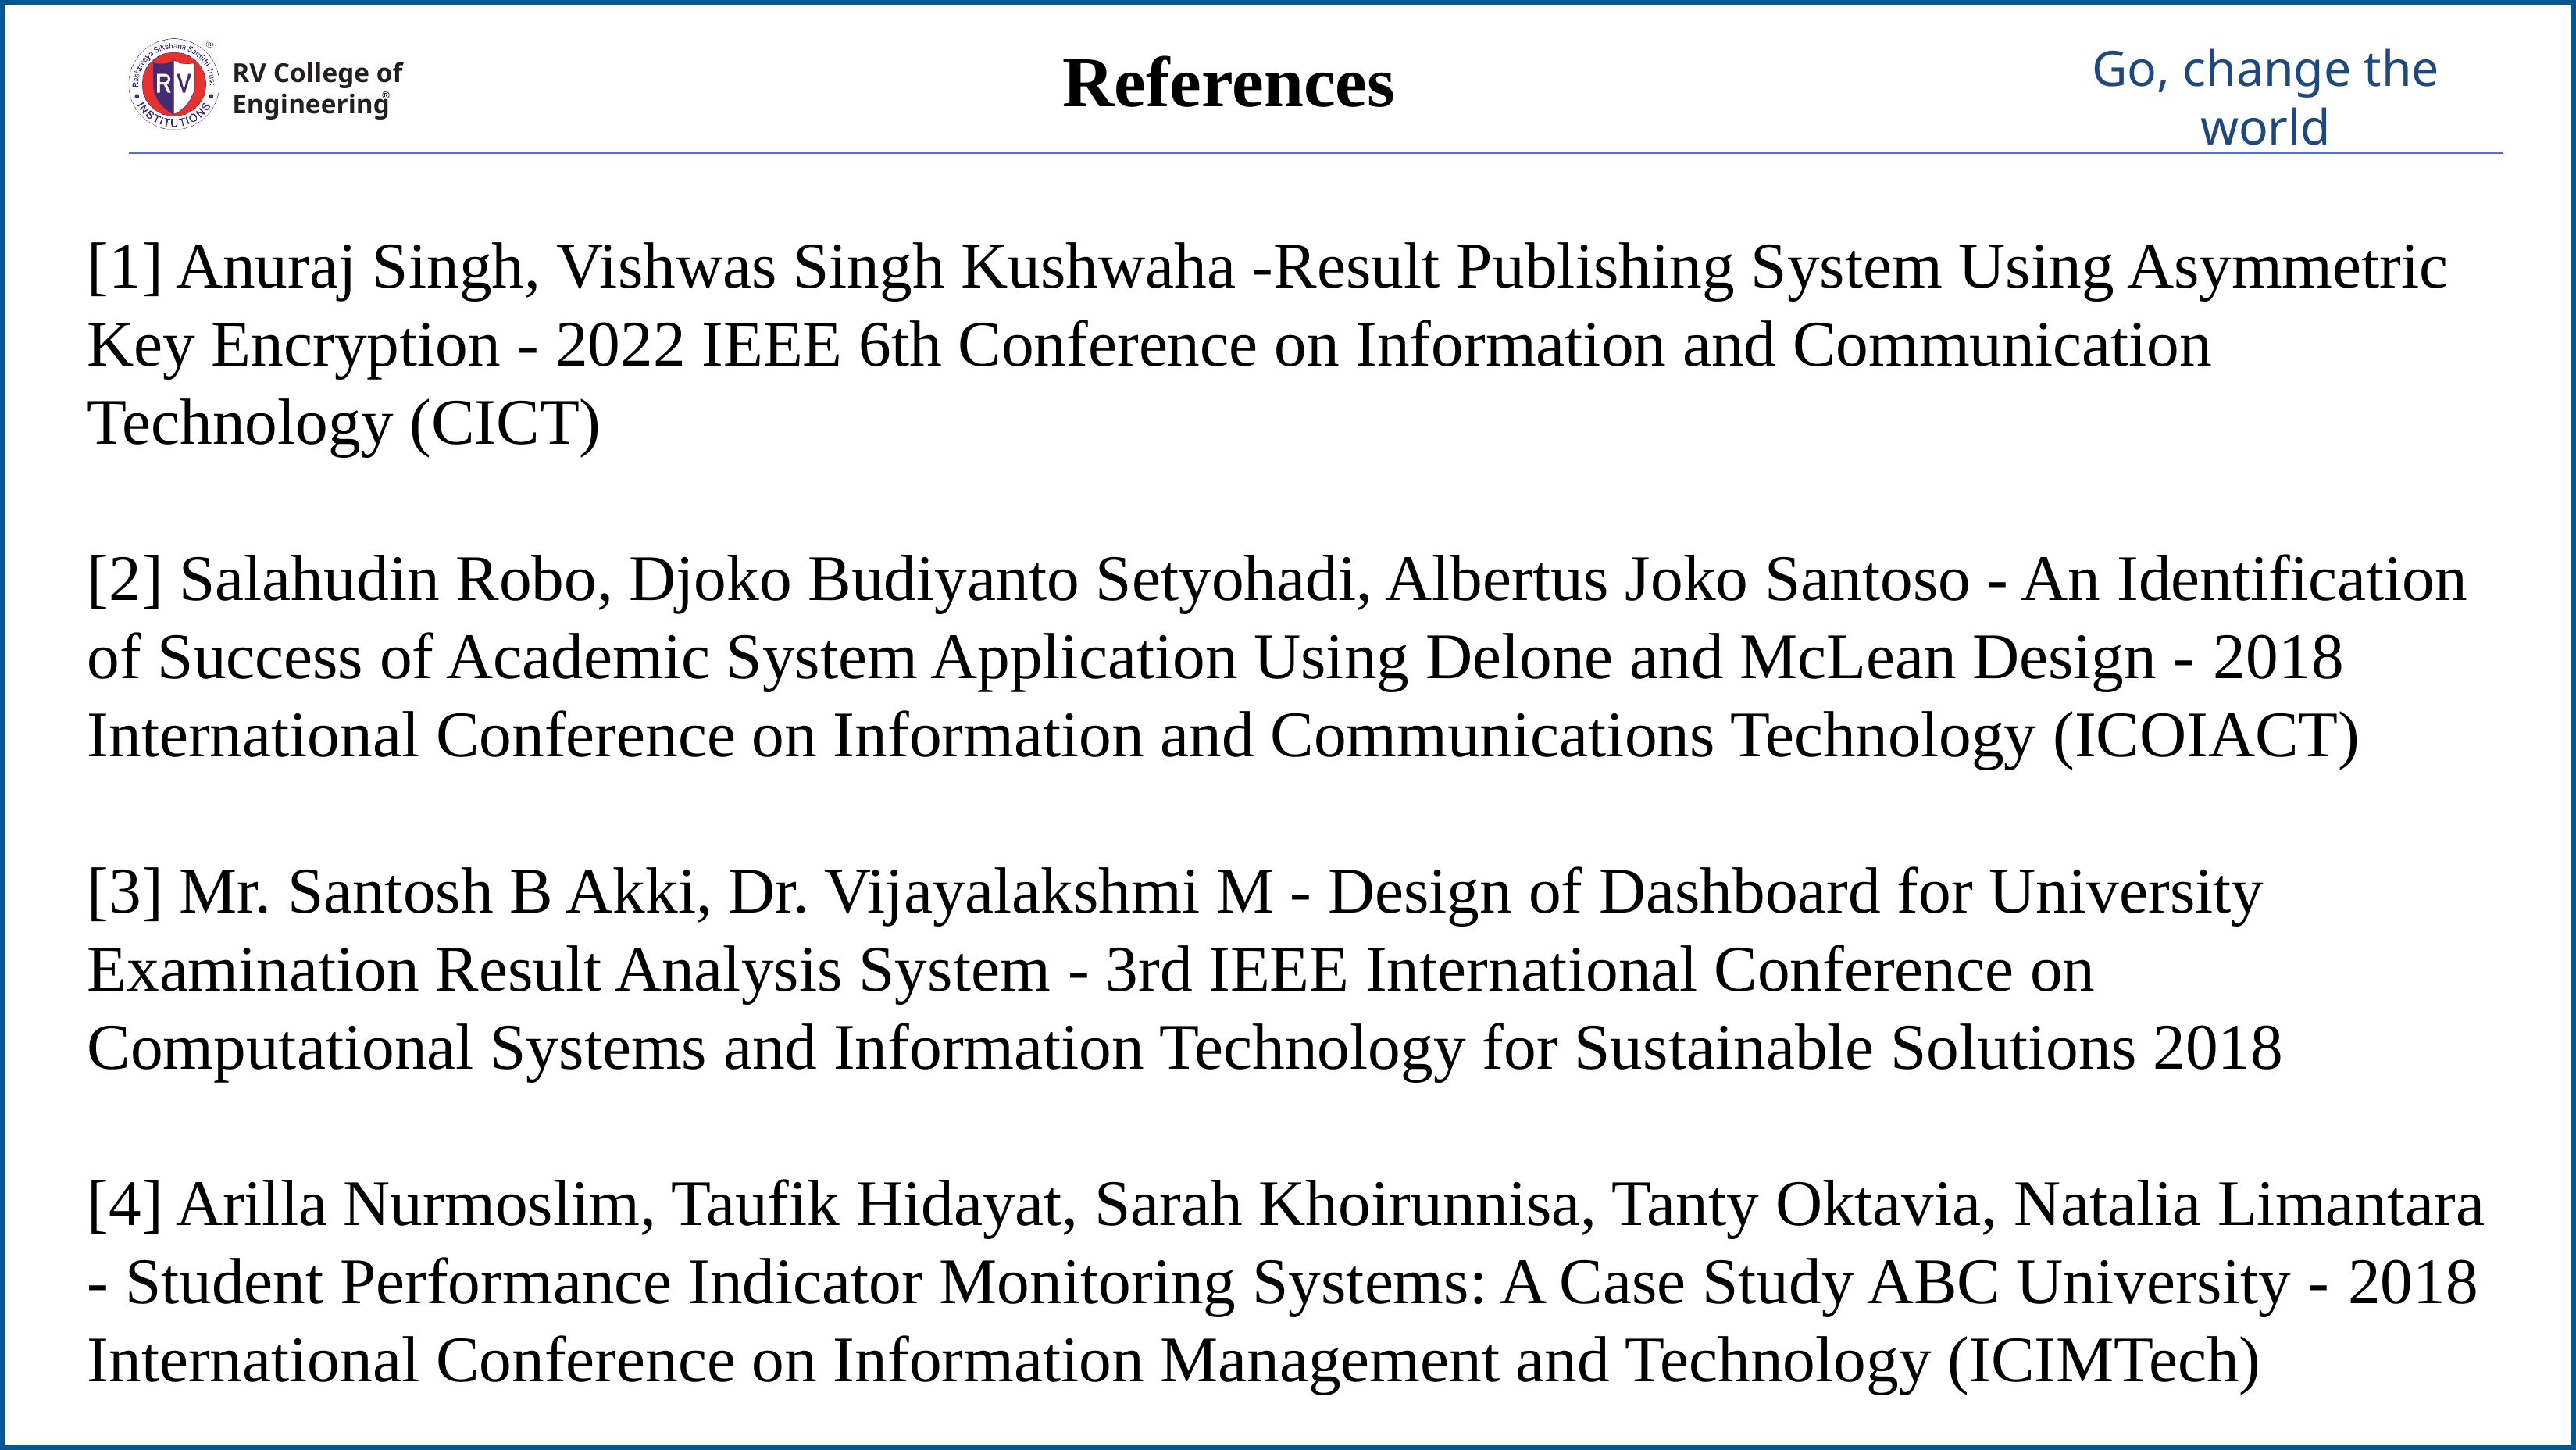

References
# Go, change the world
RV College of
Engineering
[1] Anuraj Singh, Vishwas Singh Kushwaha -Result Publishing System Using Asymmetric Key Encryption - 2022 IEEE 6th Conference on Information and Communication Technology (CICT)
[2] Salahudin Robo, Djoko Budiyanto Setyohadi, Albertus Joko Santoso - An Identification of Success of Academic System Application Using Delone and McLean Design - 2018 International Conference on Information and Communications Technology (ICOIACT)
[3] Mr. Santosh B Akki, Dr. Vijayalakshmi M - Design of Dashboard for University Examination Result Analysis System - 3rd IEEE International Conference on Computational Systems and Information Technology for Sustainable Solutions 2018
[4] Arilla Nurmoslim, Taufik Hidayat, Sarah Khoirunnisa, Tanty Oktavia, Natalia Limantara - Student Performance Indicator Monitoring Systems: A Case Study ABC University - 2018 International Conference on Information Management and Technology (ICIMTech)